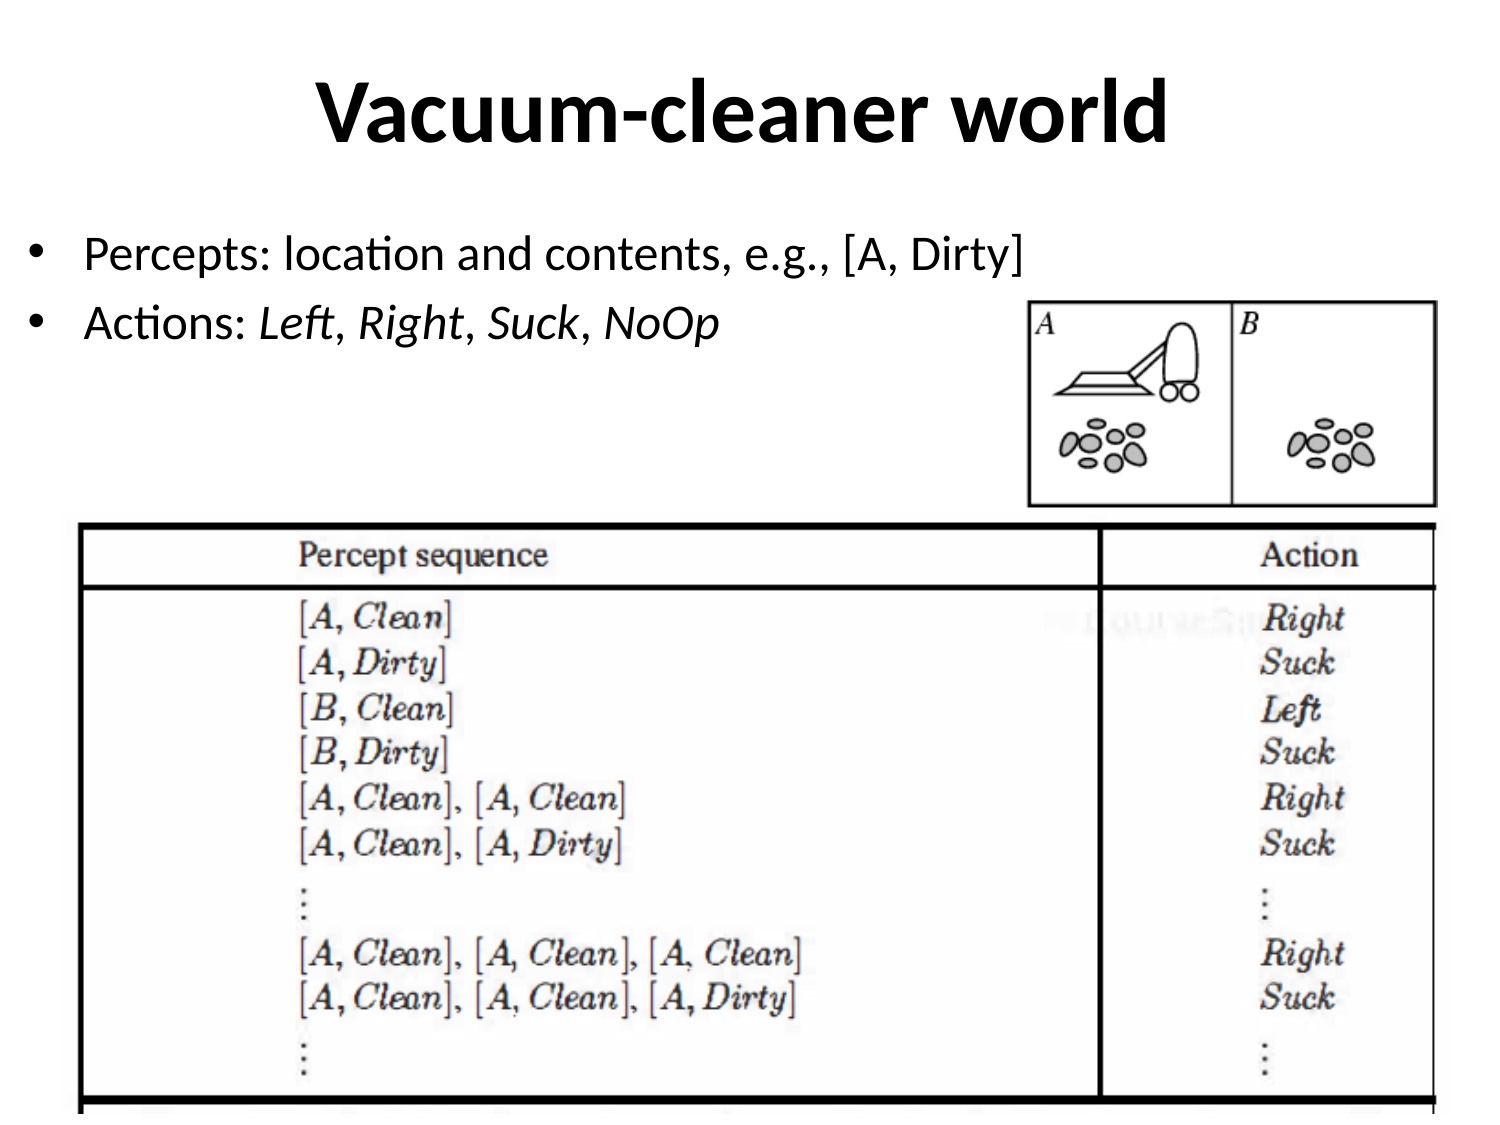

# Vacuum-cleaner world
Percepts: location and contents, e.g., [A, Dirty]
Actions: Left, Right, Suck, NoOp